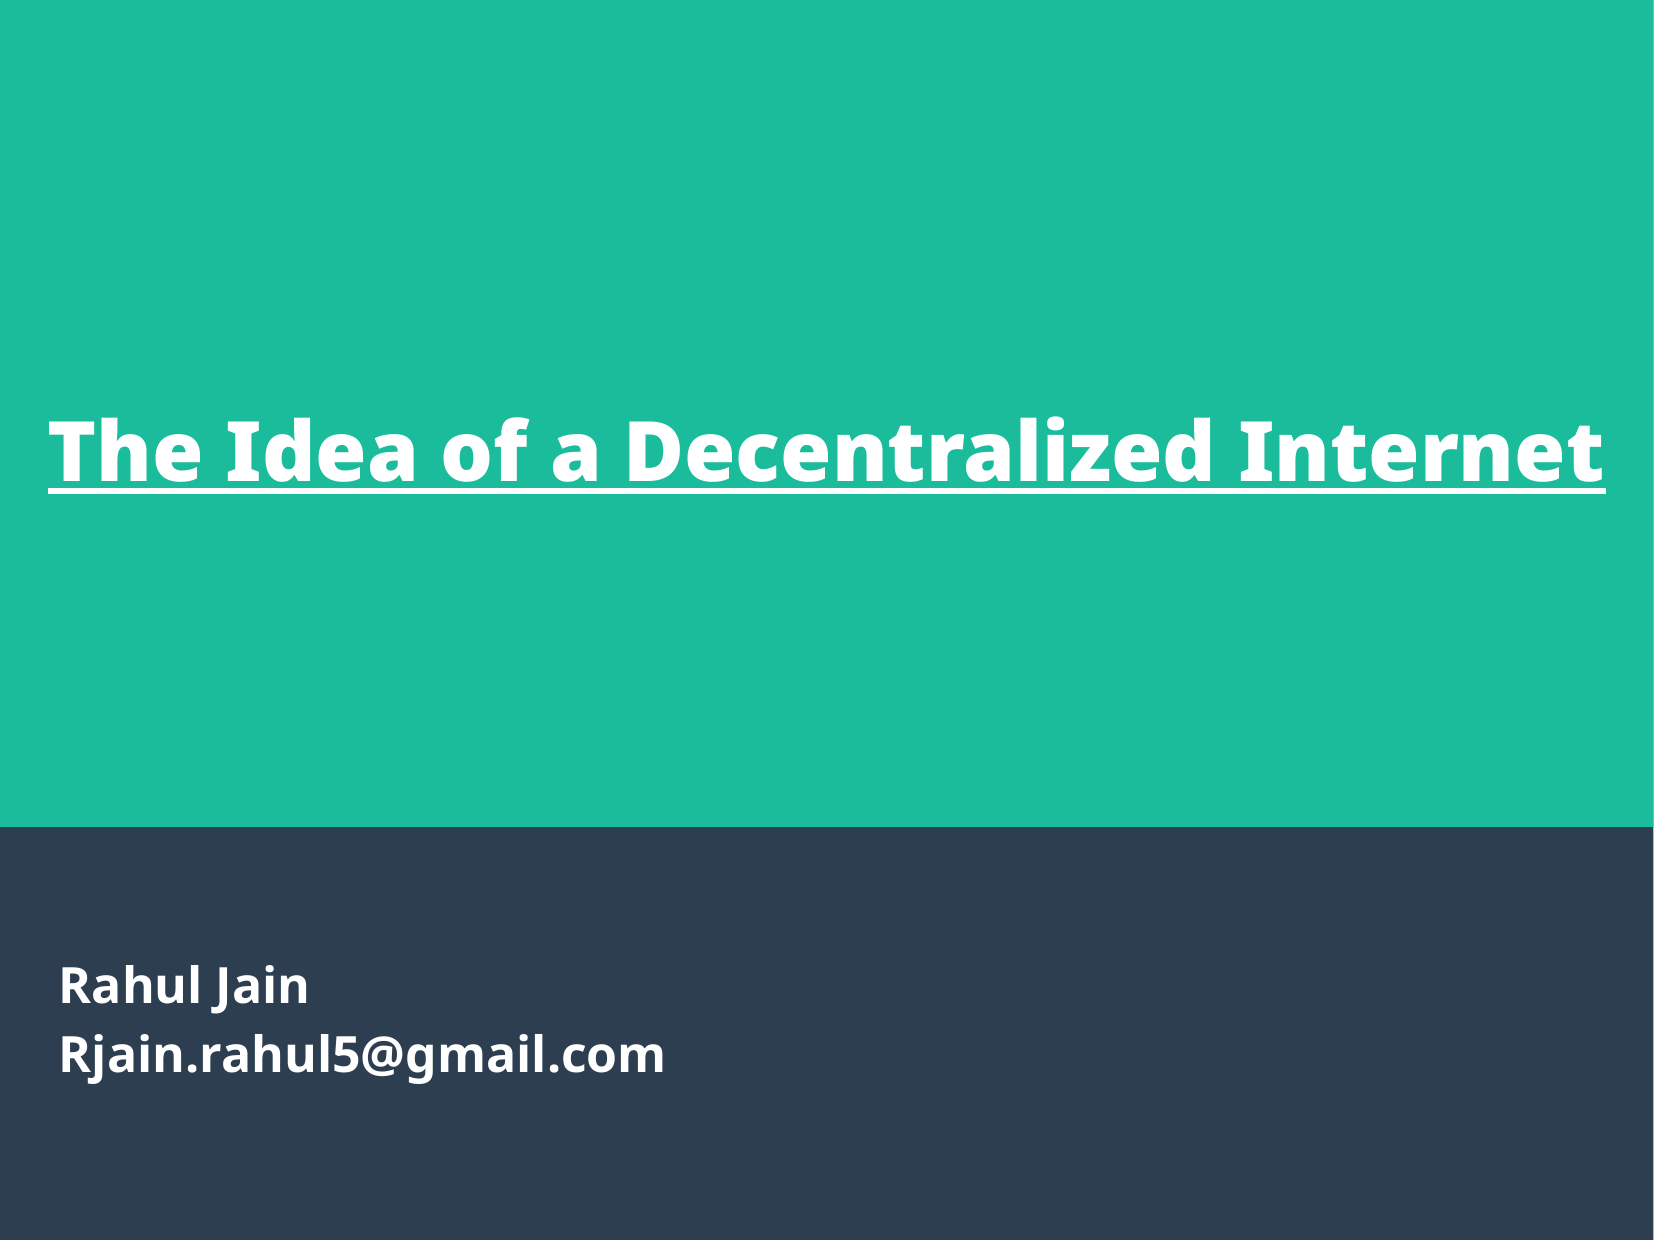

# The Idea of a Decentralized Internet
Rahul Jain
Rjain.rahul5@gmail.com